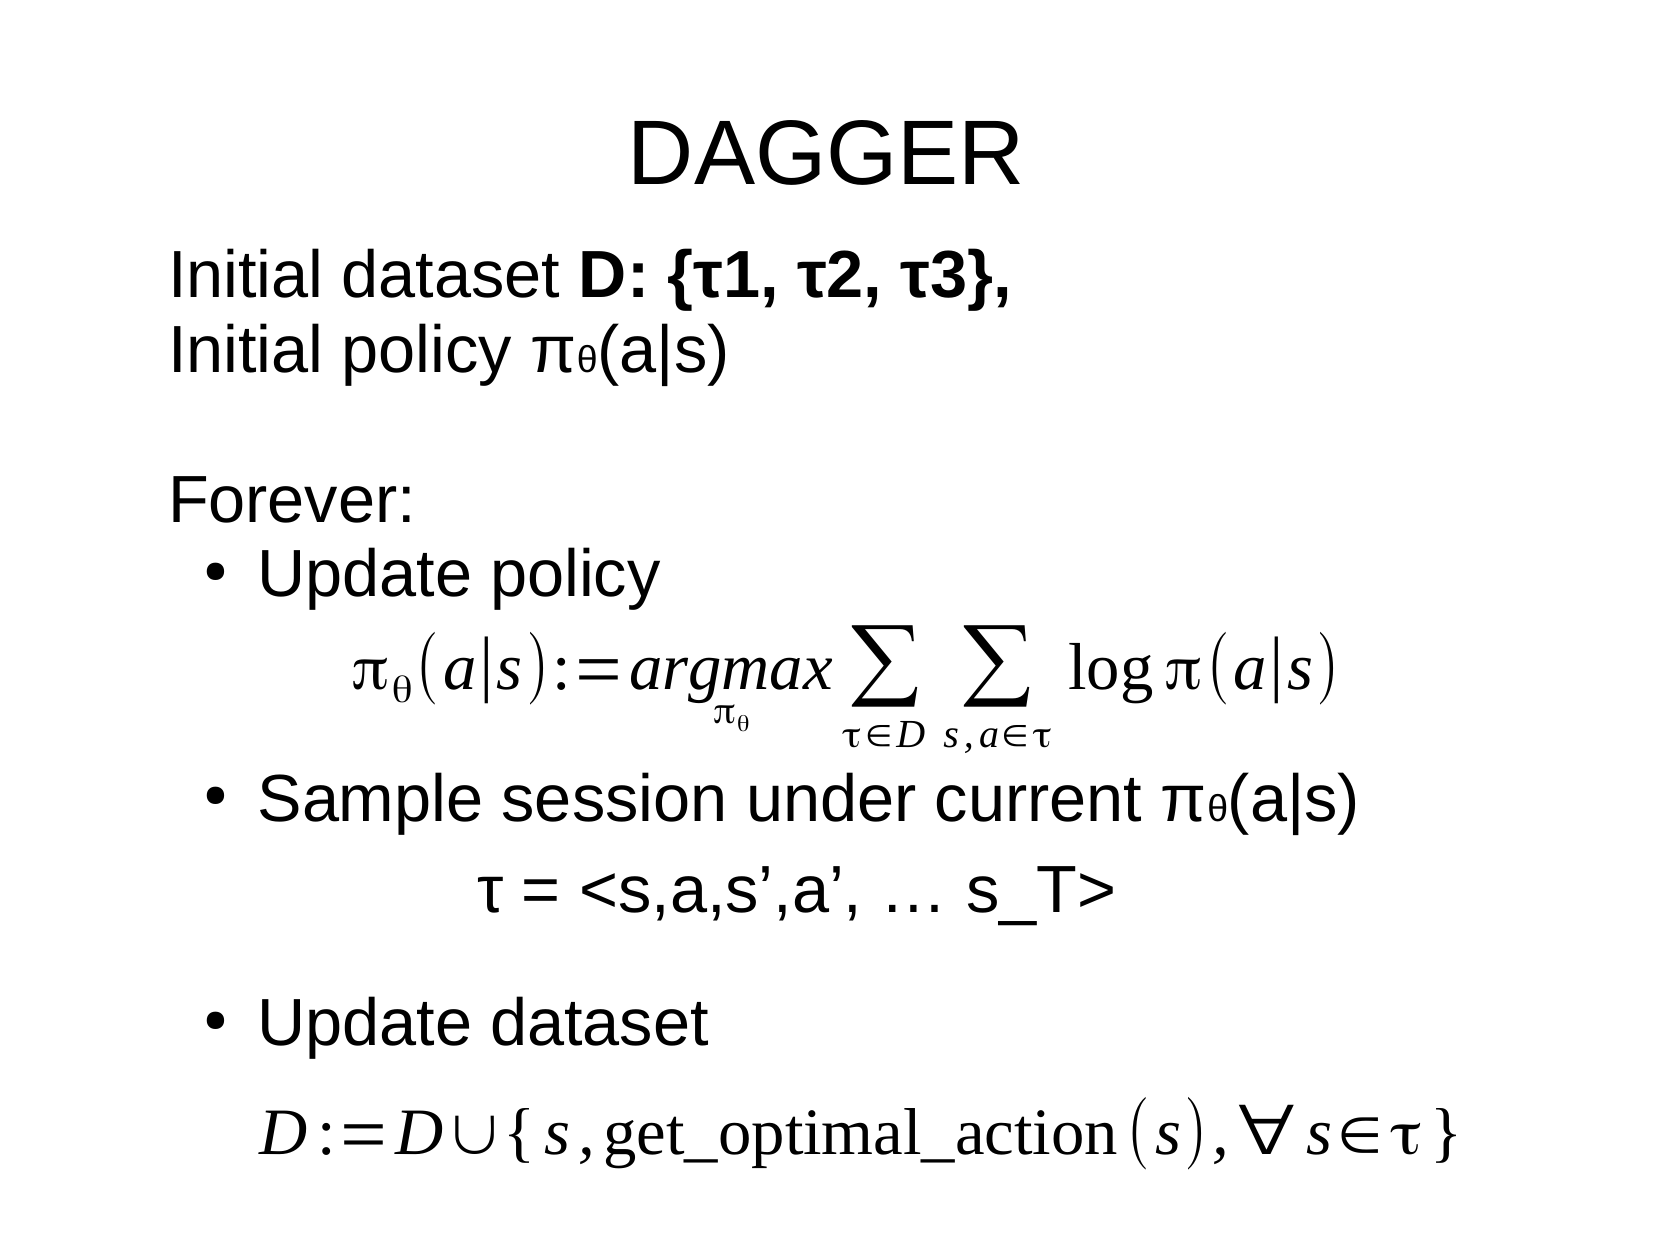

# DAGGER
Initial dataset D: {τ1, τ2, τ3},
Initial policy πθ(a|s)
Forever:
 Update policy
 Sample session under current πθ(a|s)
 Update dataset
τ = <s,a,s’,a’, … s_T>